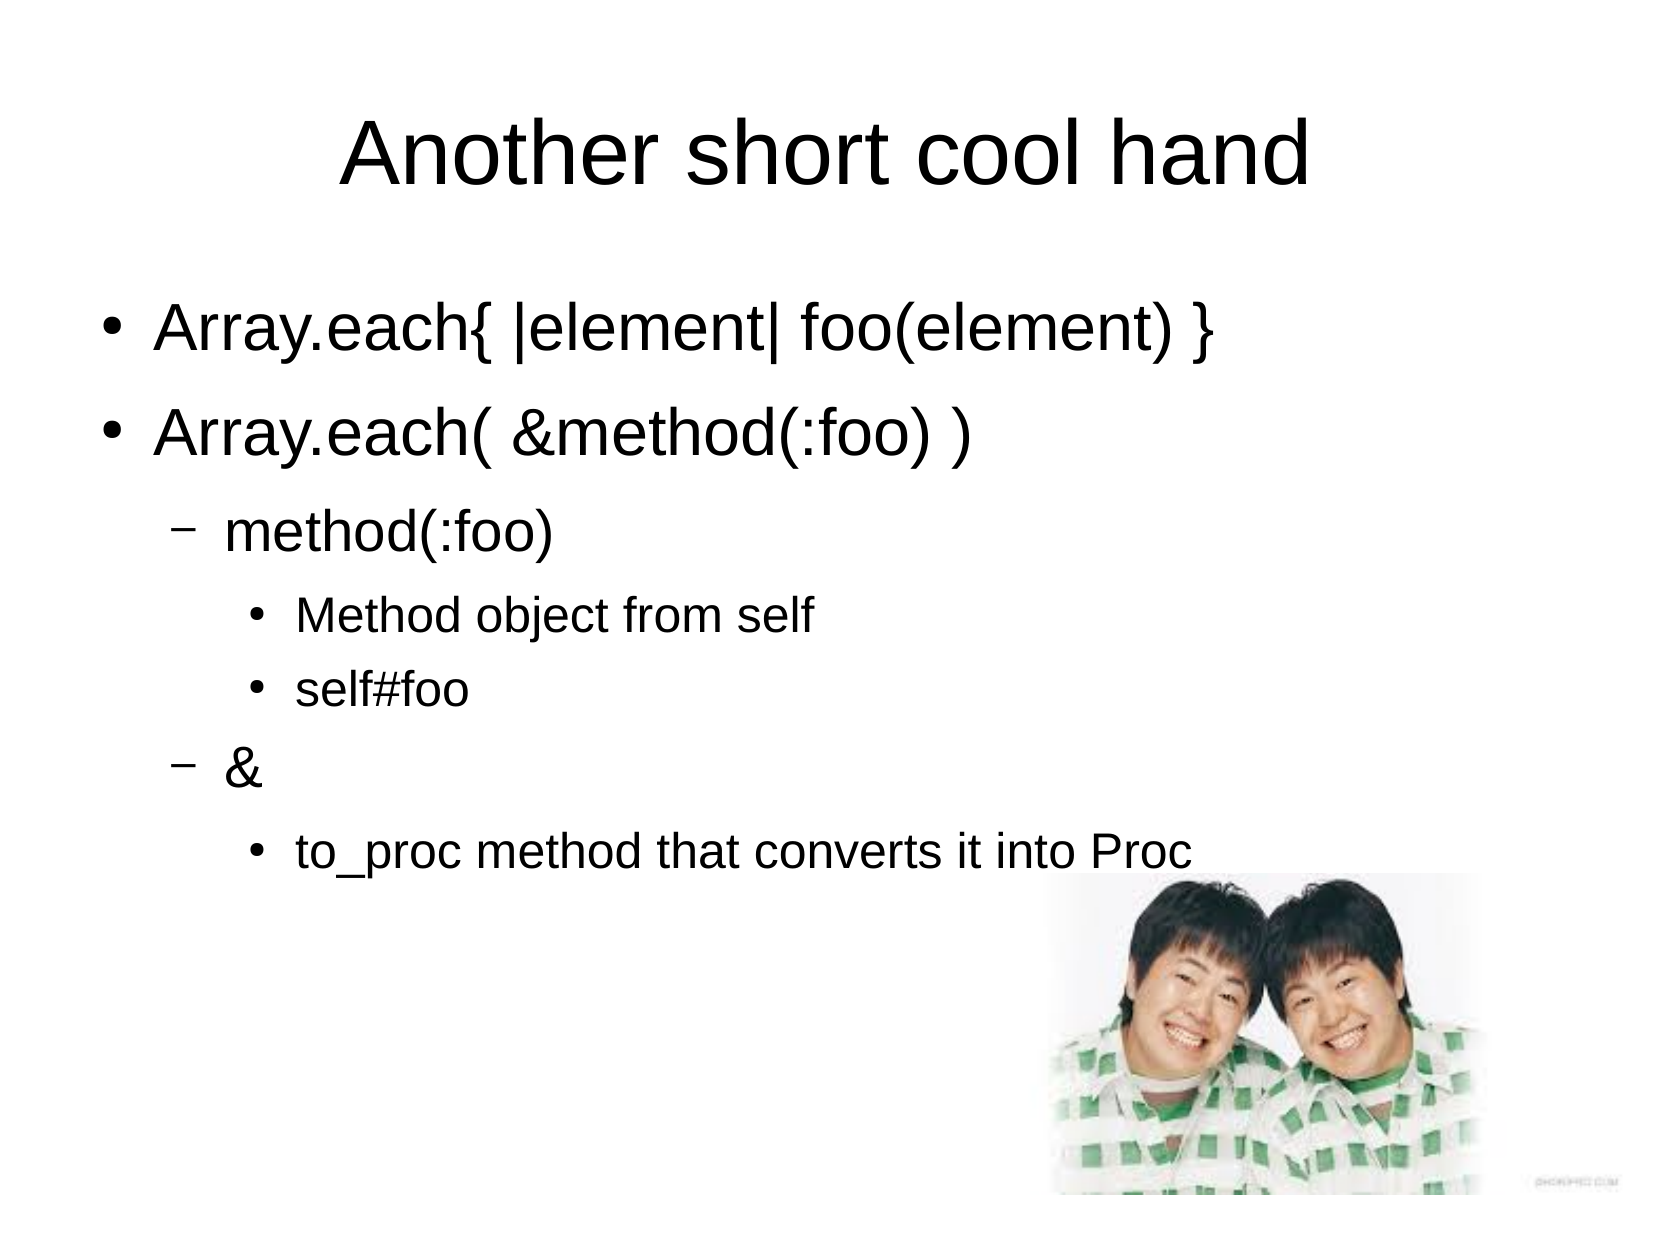

# Another short cool hand
Array.each{ |element| foo(element) }
Array.each( &method(:foo) )
method(:foo)
Method object from self
self#foo
&
to_proc method that converts it into Proc